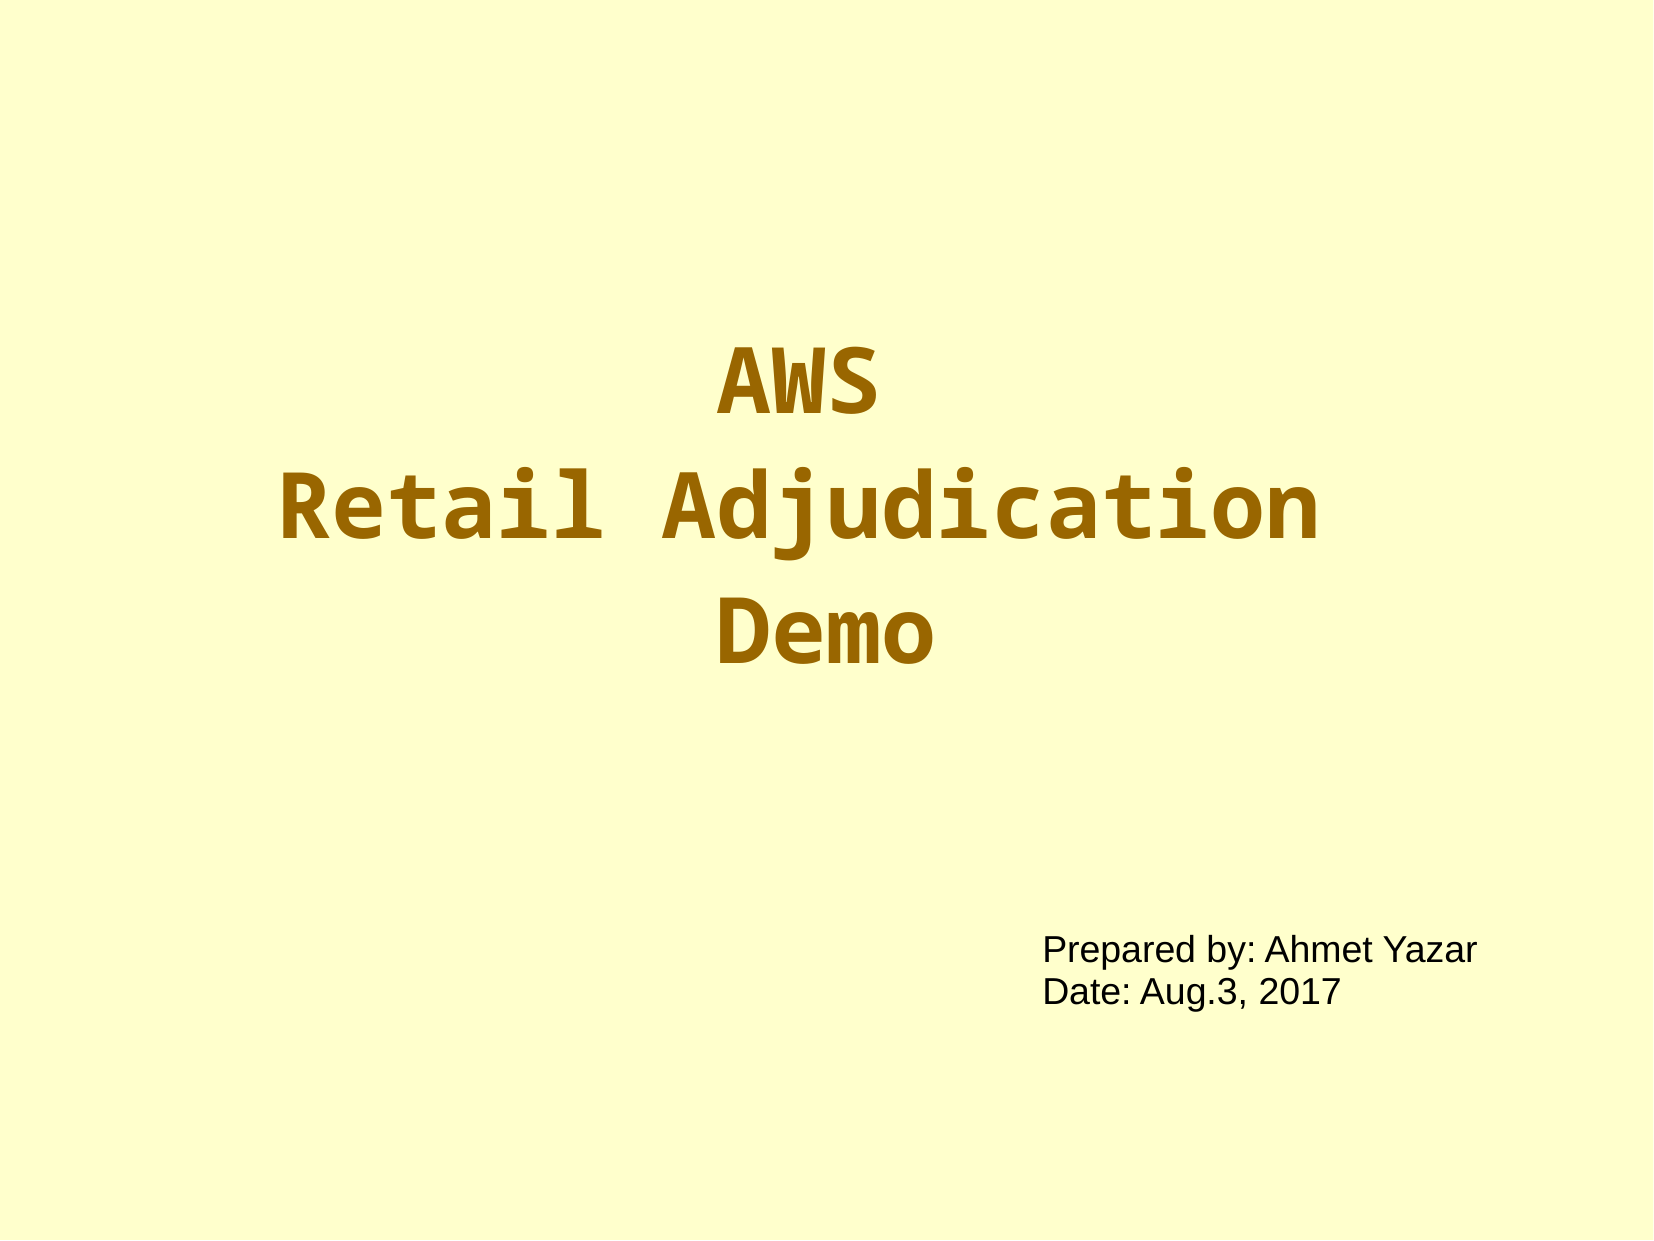

# AWS
Retail Adjudication
Demo
Prepared by: Ahmet Yazar
Date: Aug.3, 2017